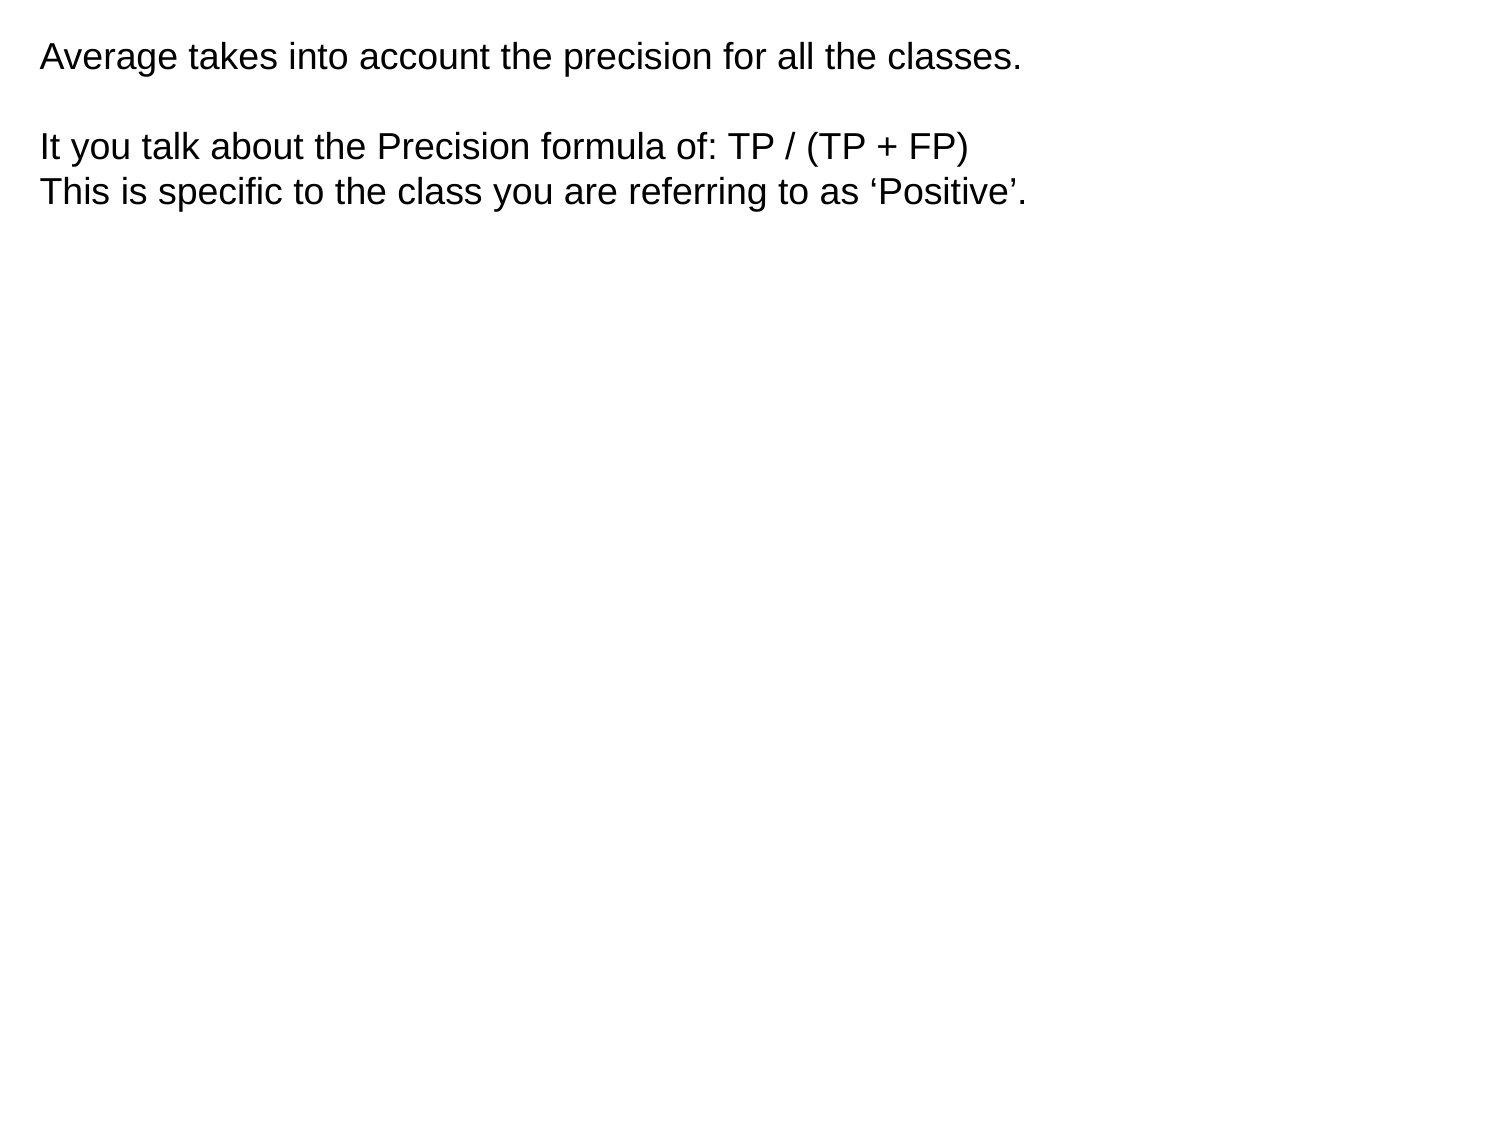

Average takes into account the precision for all the classes.
It you talk about the Precision formula of: TP / (TP + FP)
This is specific to the class you are referring to as ‘Positive’.